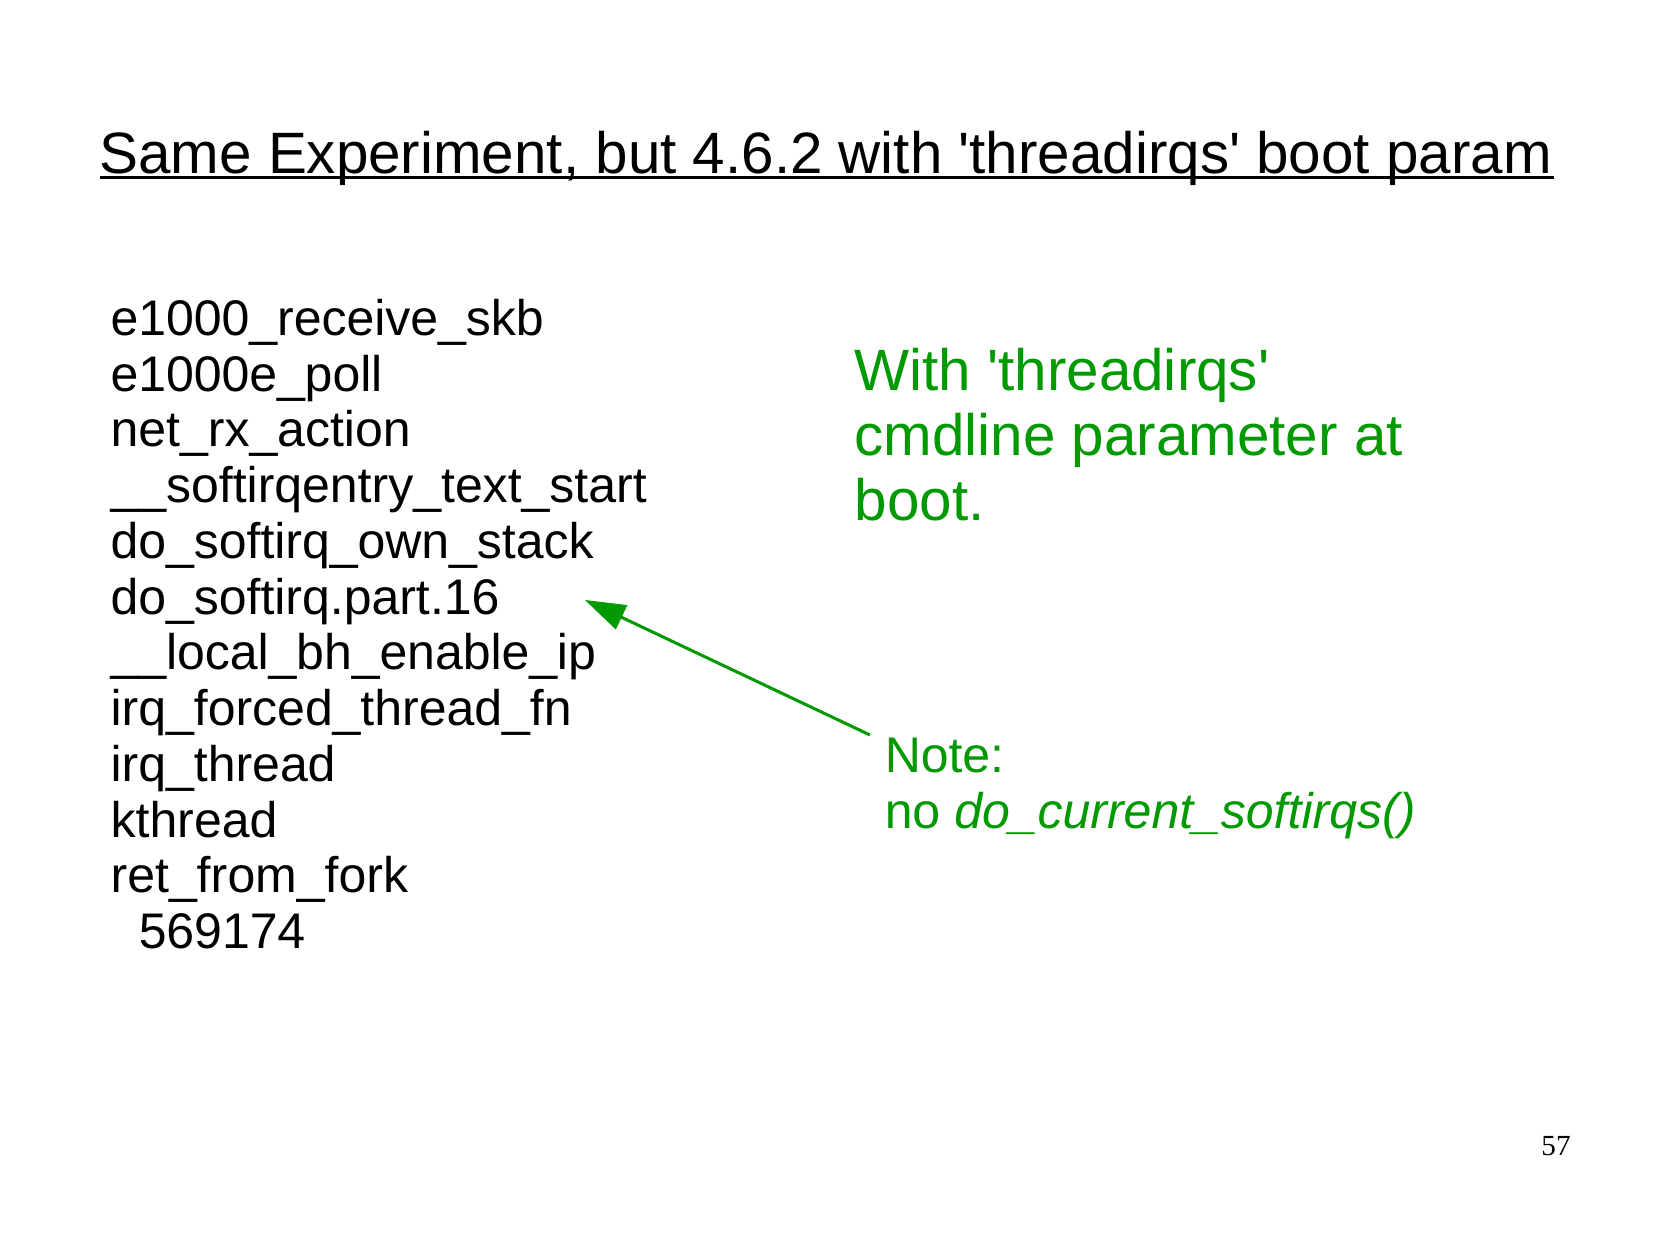

# Same Experiment, but 4.6.2 with 'threadirqs' boot param
 e1000_receive_skb
 e1000e_poll
 net_rx_action
 __softirqentry_text_start
 do_softirq_own_stack
 do_softirq.part.16
 __local_bh_enable_ip
 irq_forced_thread_fn
 irq_thread
 kthread
 ret_from_fork
 569174
With 'threadirqs' cmdline parameter at boot.
Note:
no do_current_softirqs()
57